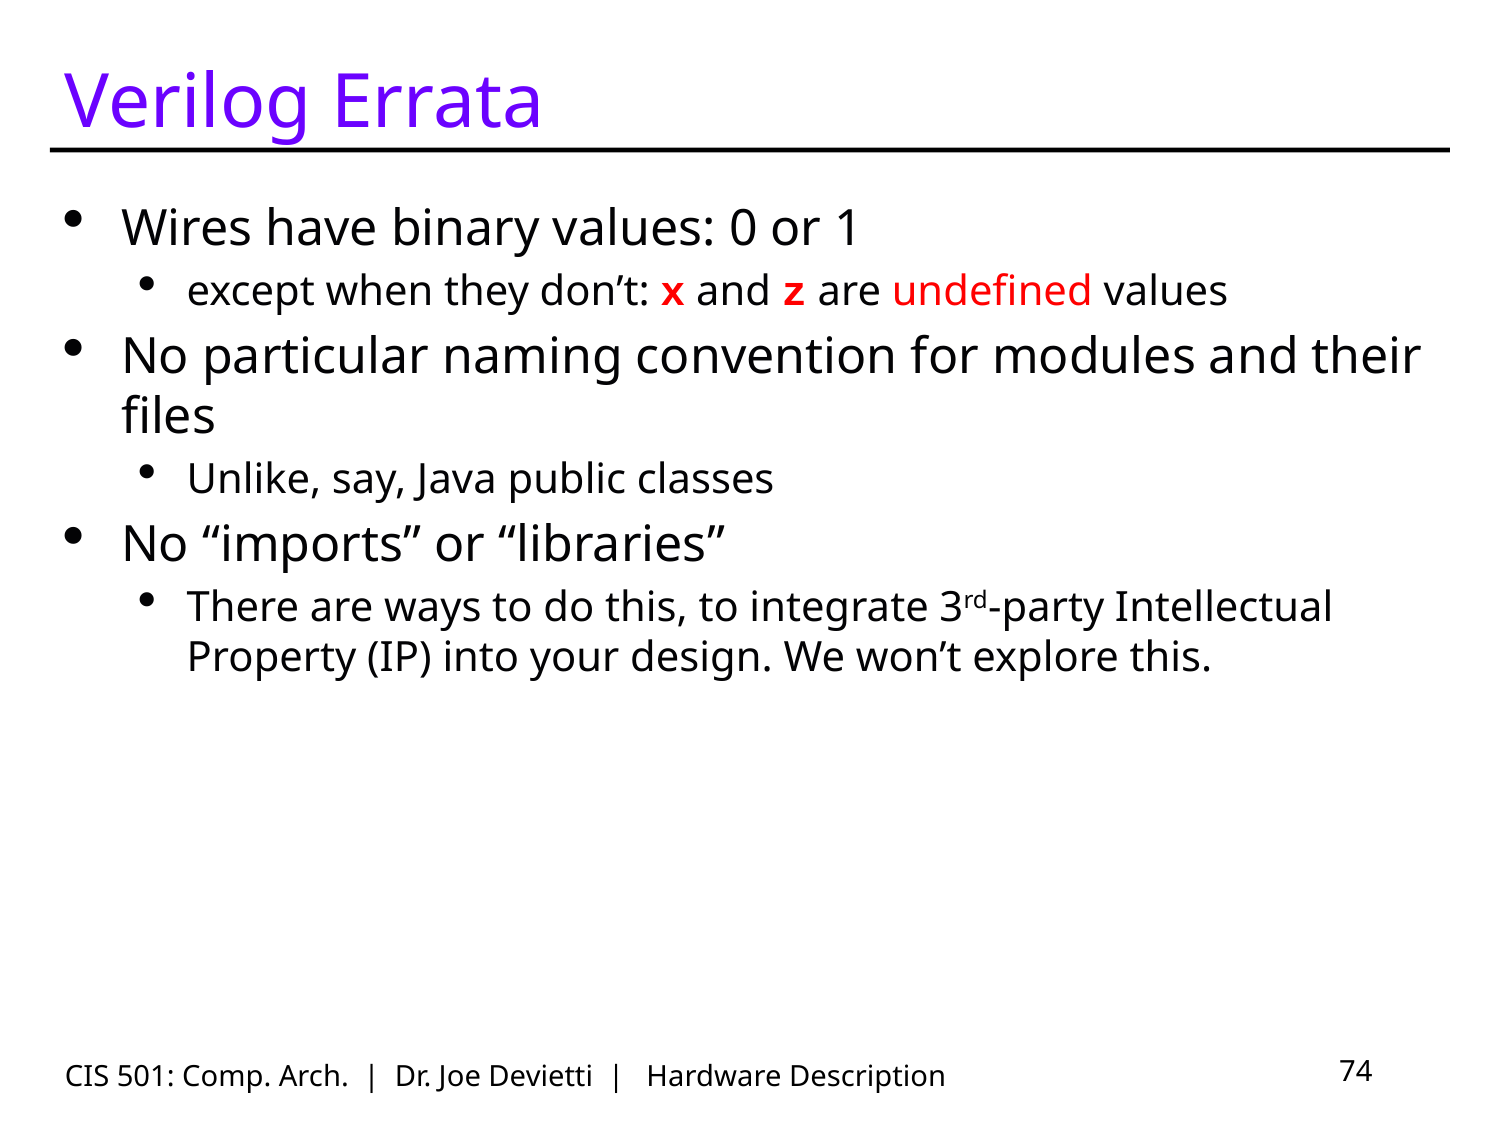

Verilog Errata
Wires have binary values: 0 or 1
except when they don’t: x and z are undefined values
No particular naming convention for modules and their files
Unlike, say, Java public classes
No “imports” or “libraries”
There are ways to do this, to integrate 3rd-party Intellectual Property (IP) into your design. We won’t explore this.
CIS 501: Comp. Arch. | Dr. Joe Devietti | Hardware Description